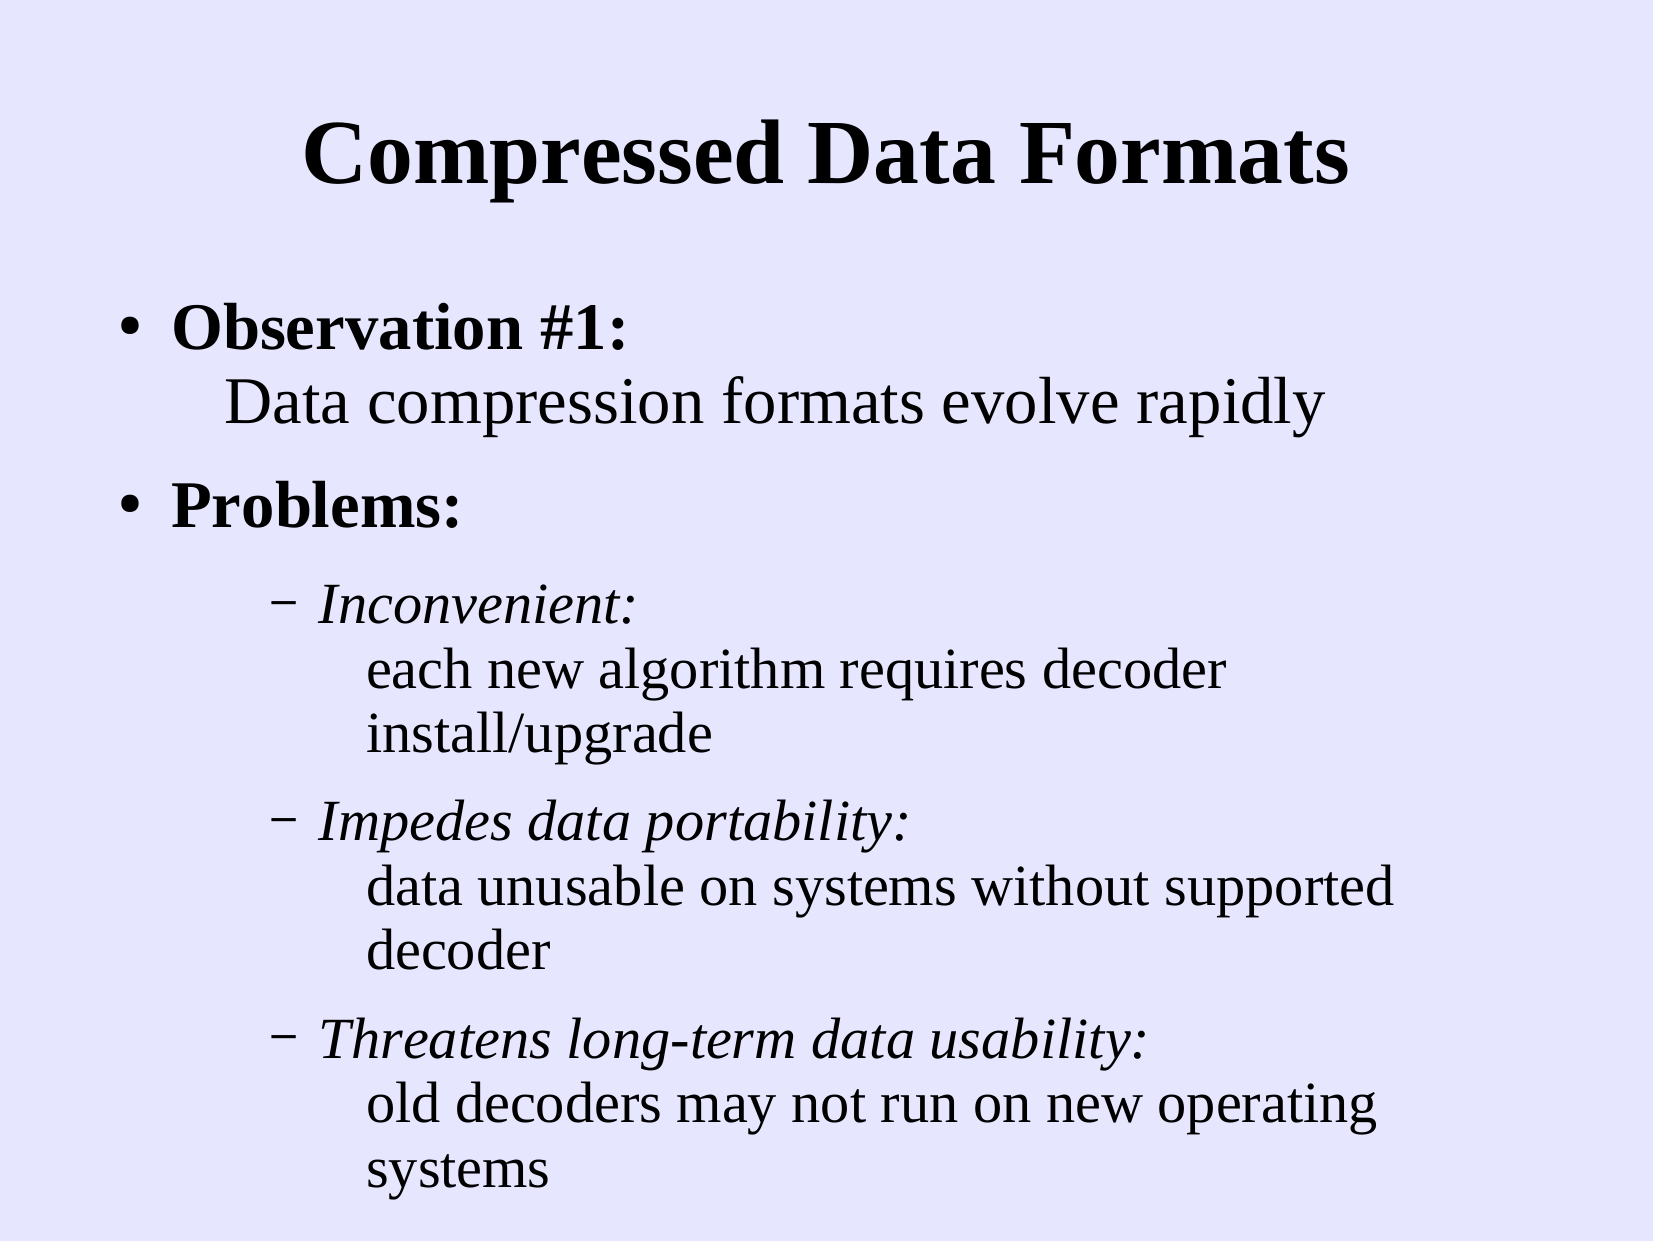

# Compressed Data Formats
Observation #1:
Data compression formats evolve rapidly
Problems:
Inconvenient:
each new algorithm requires decoder install/upgrade
Impedes data portability:
data unusable on systems without supported decoder
Threatens long-term data usability:
old decoders may not run on new operating systems